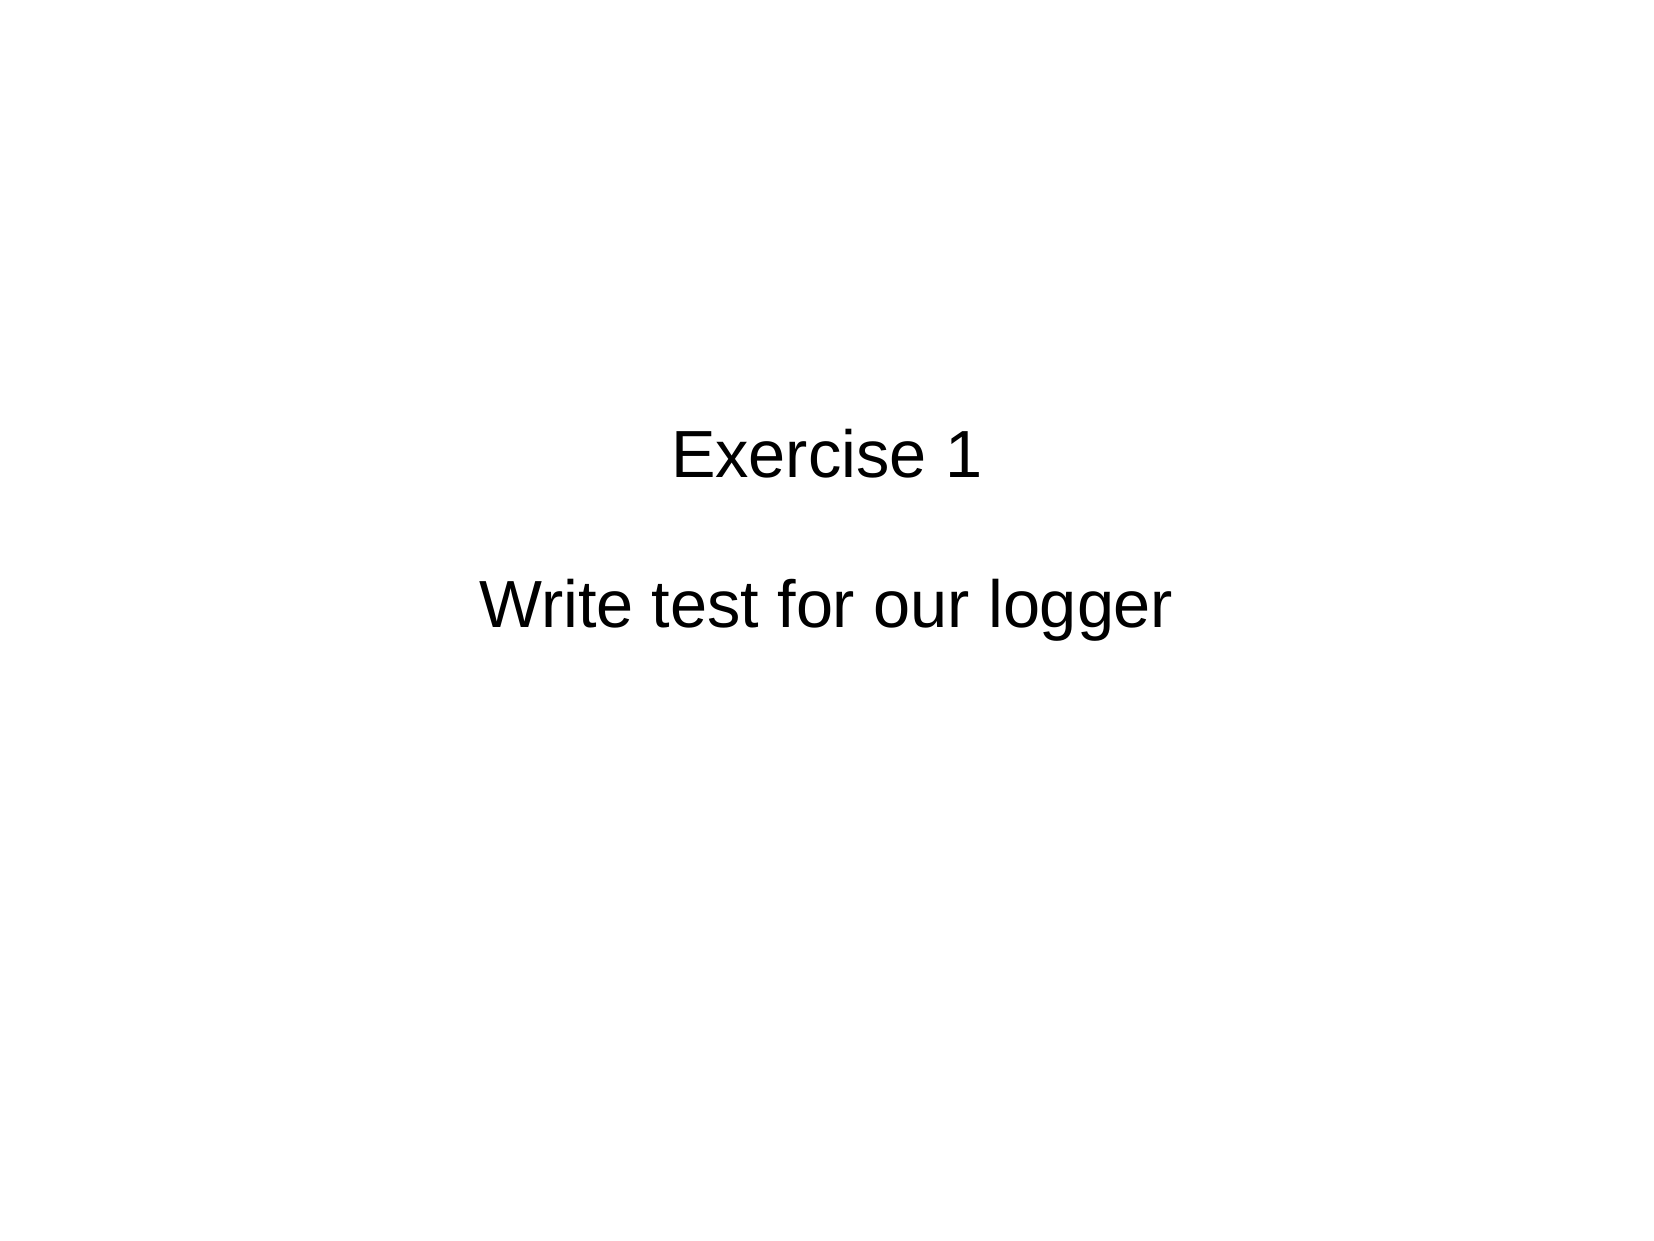

# Exercise 1
Write test for our logger